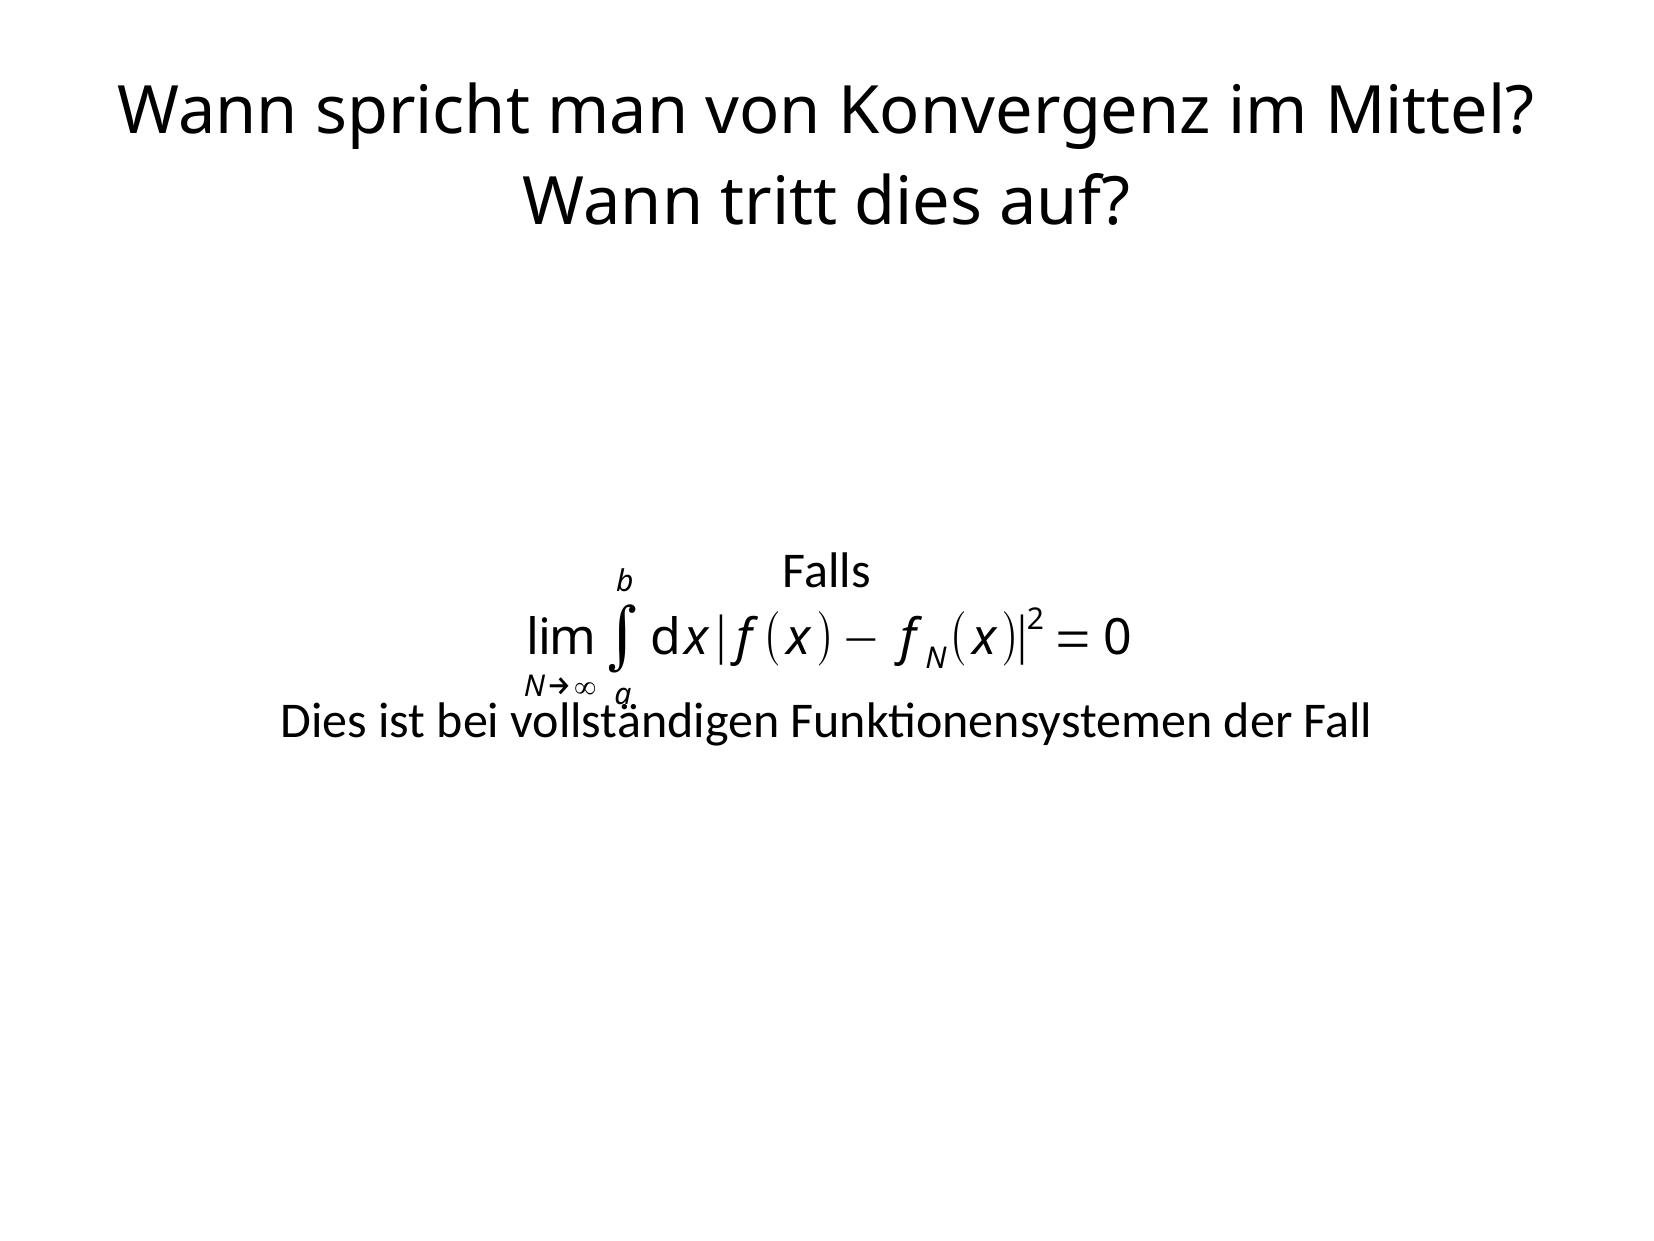

# Wann spricht man von Konvergenz im Mittel? Wann tritt dies auf?
Falls
Dies ist bei vollständigen Funktionensystemen der Fall